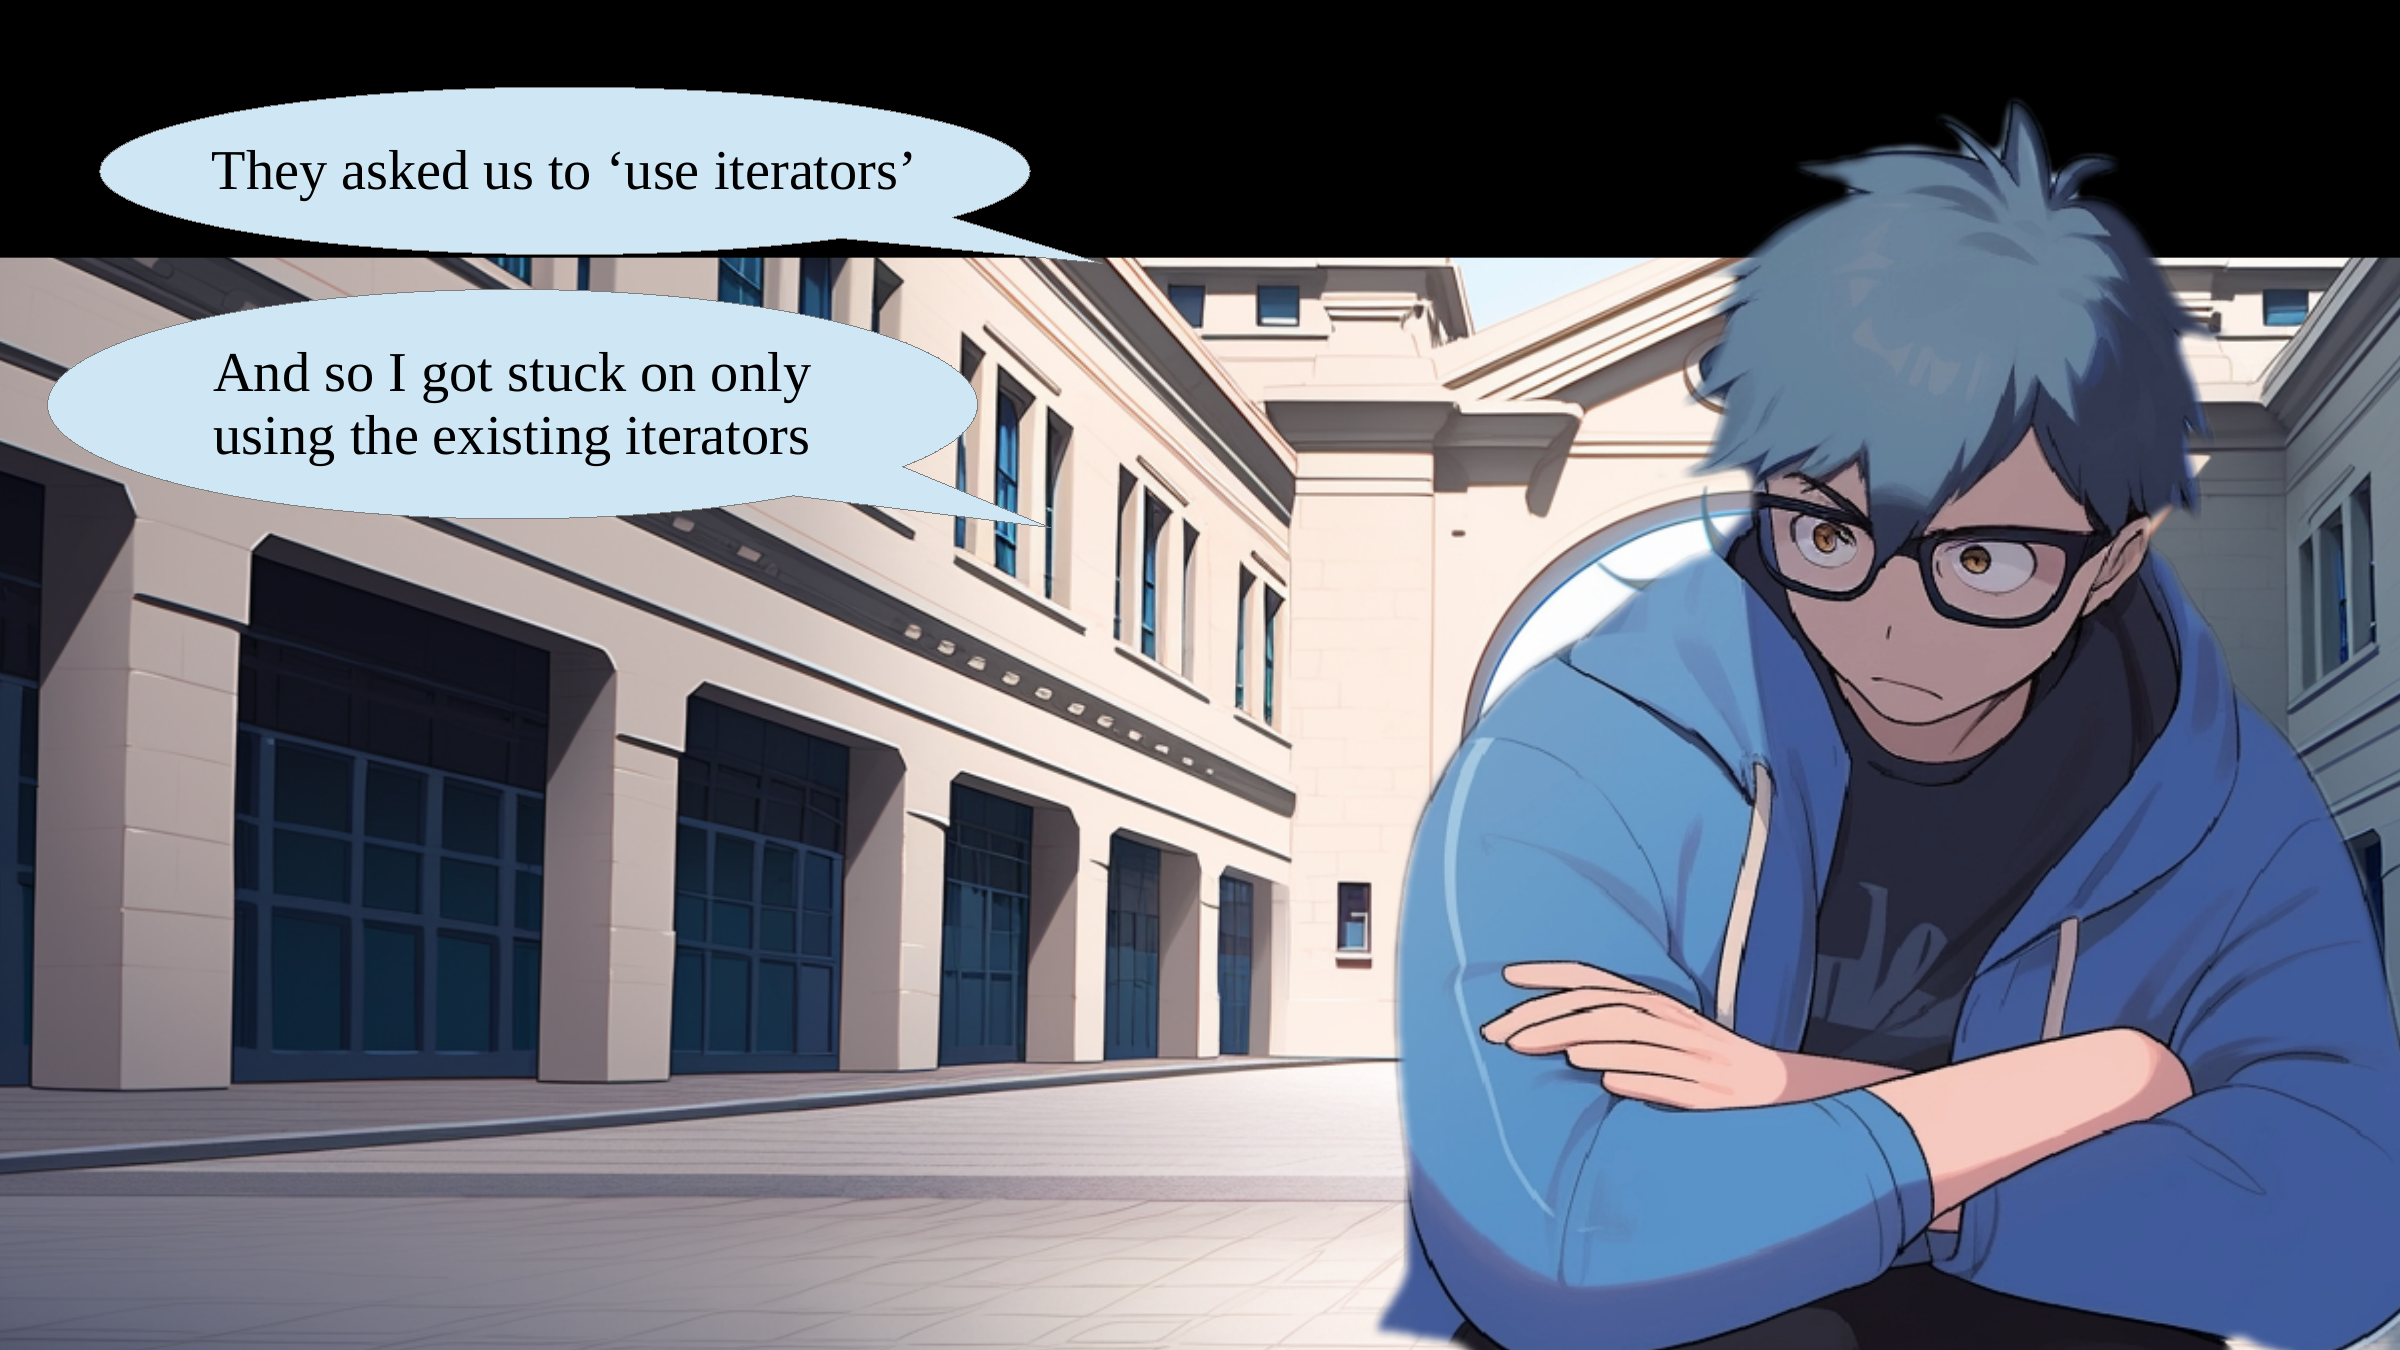

They asked us to ‘use iterators’
And so I got stuck on only
using the existing iterators